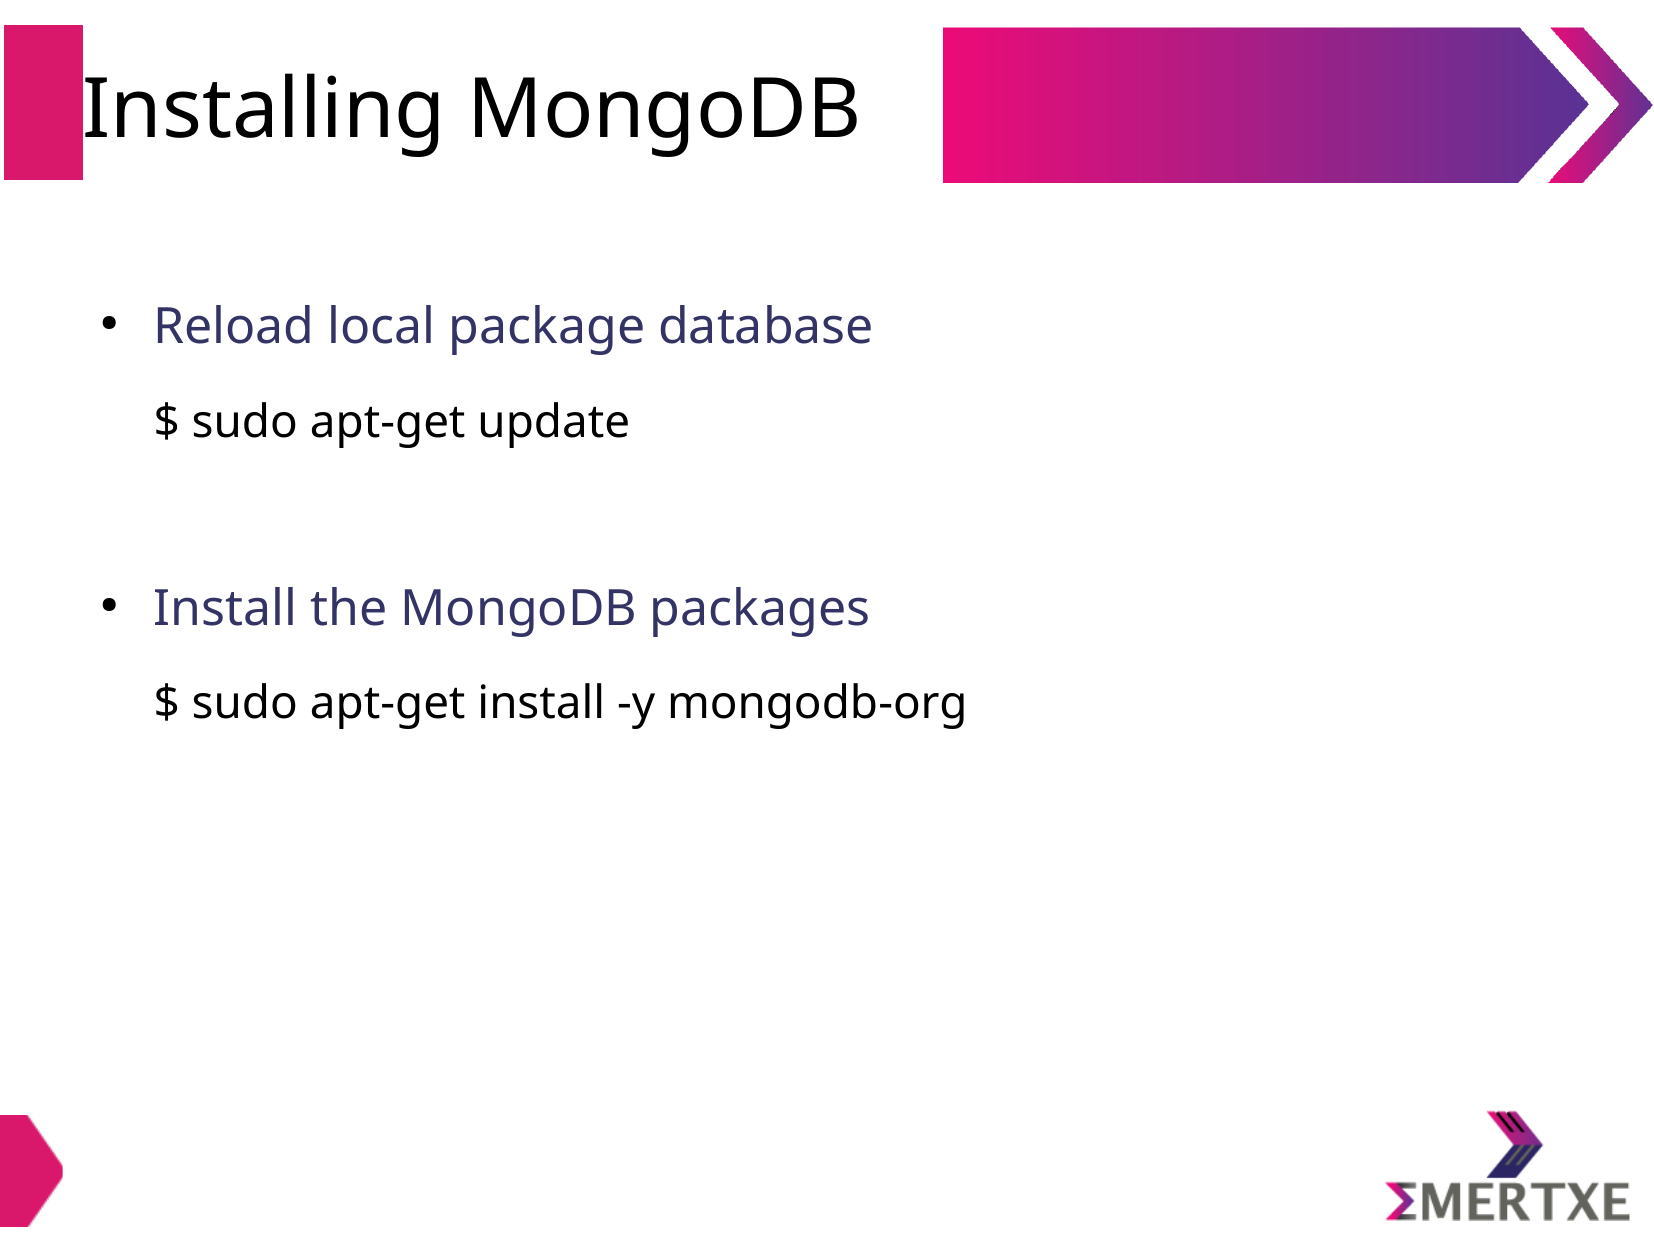

# Installing MongoDB
Reload local package database
$ sudo apt-get update
Install the MongoDB packages
$ sudo apt-get install -y mongodb-org